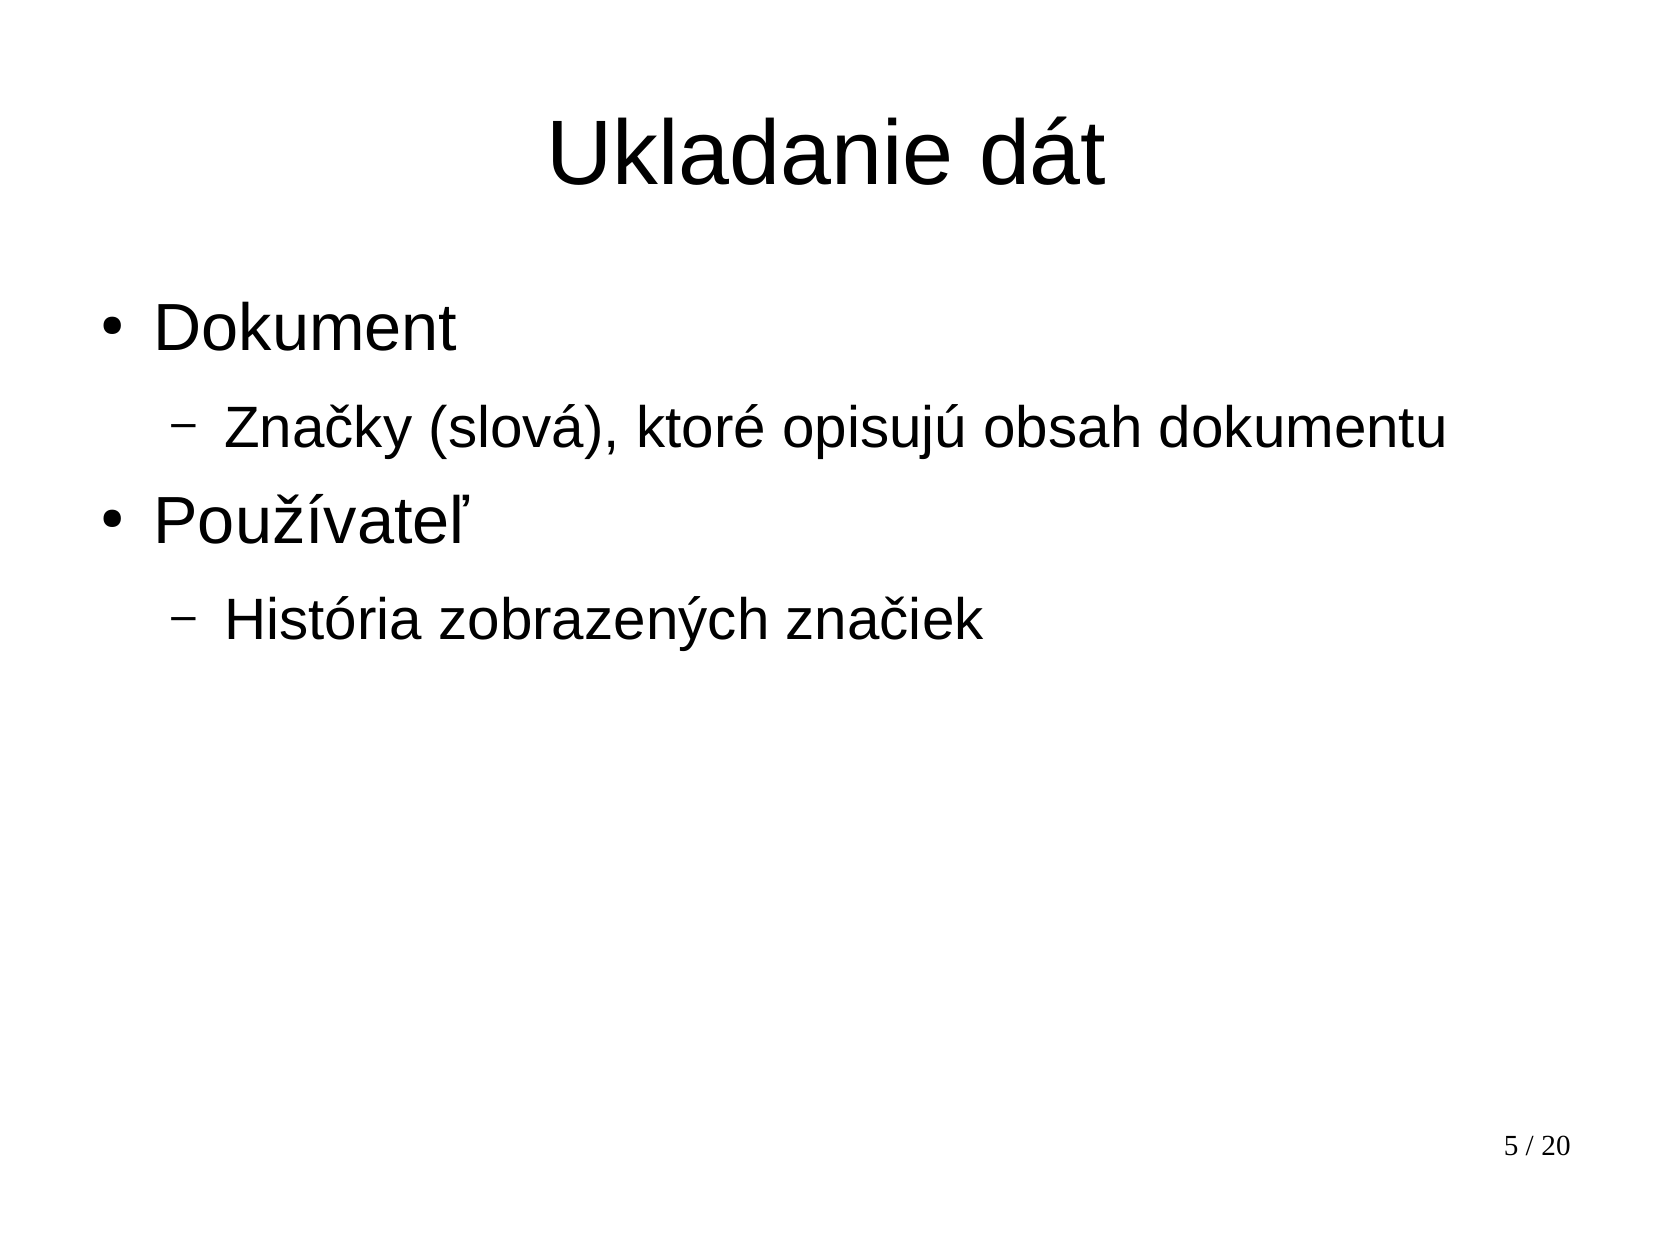

# Ukladanie dát
Dokument
Značky (slová), ktoré opisujú obsah dokumentu
Používateľ
História zobrazených značiek
5